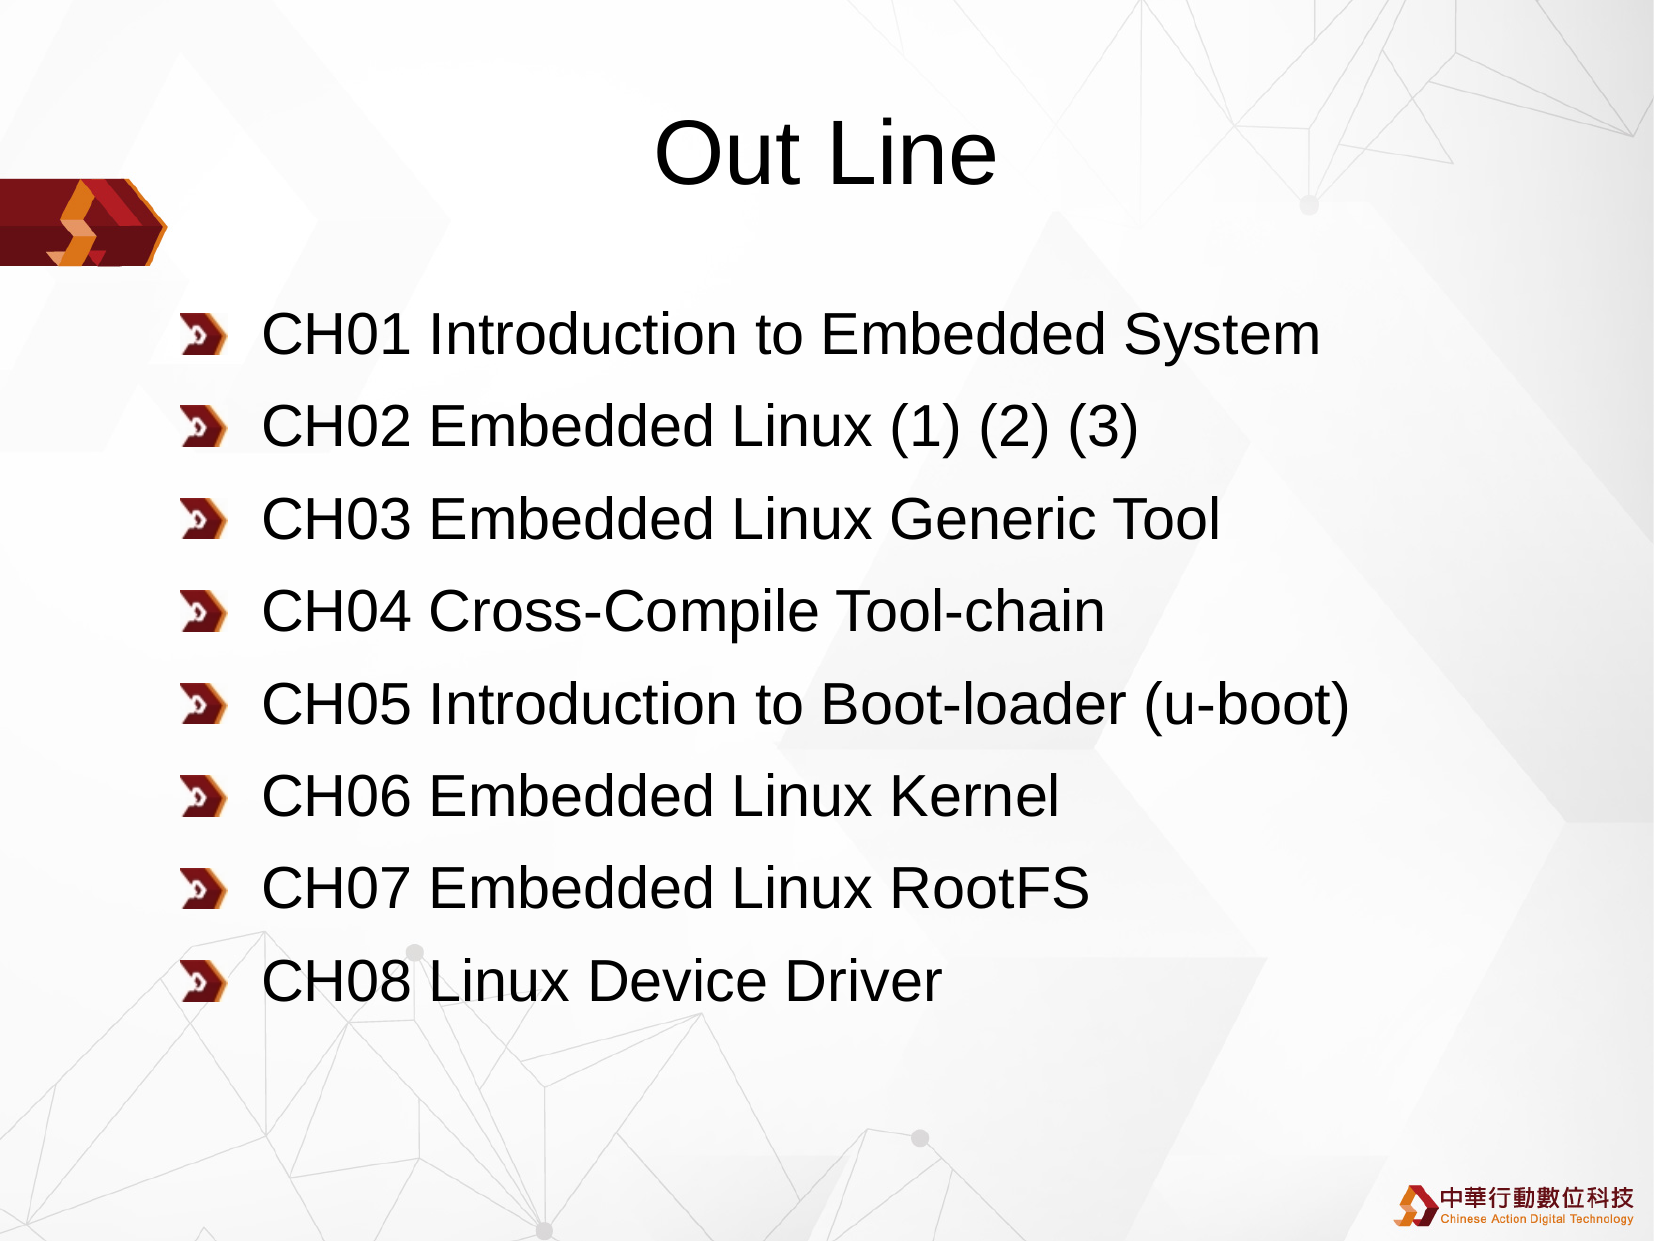

# Out Line
 CH01 Introduction to Embedded System
 CH02 Embedded Linux (1) (2) (3)
 CH03 Embedded Linux Generic Tool
 CH04 Cross-Compile Tool-chain
 CH05 Introduction to Boot-loader (u-boot)
 CH06 Embedded Linux Kernel
 CH07 Embedded Linux RootFS
 CH08 Linux Device Driver